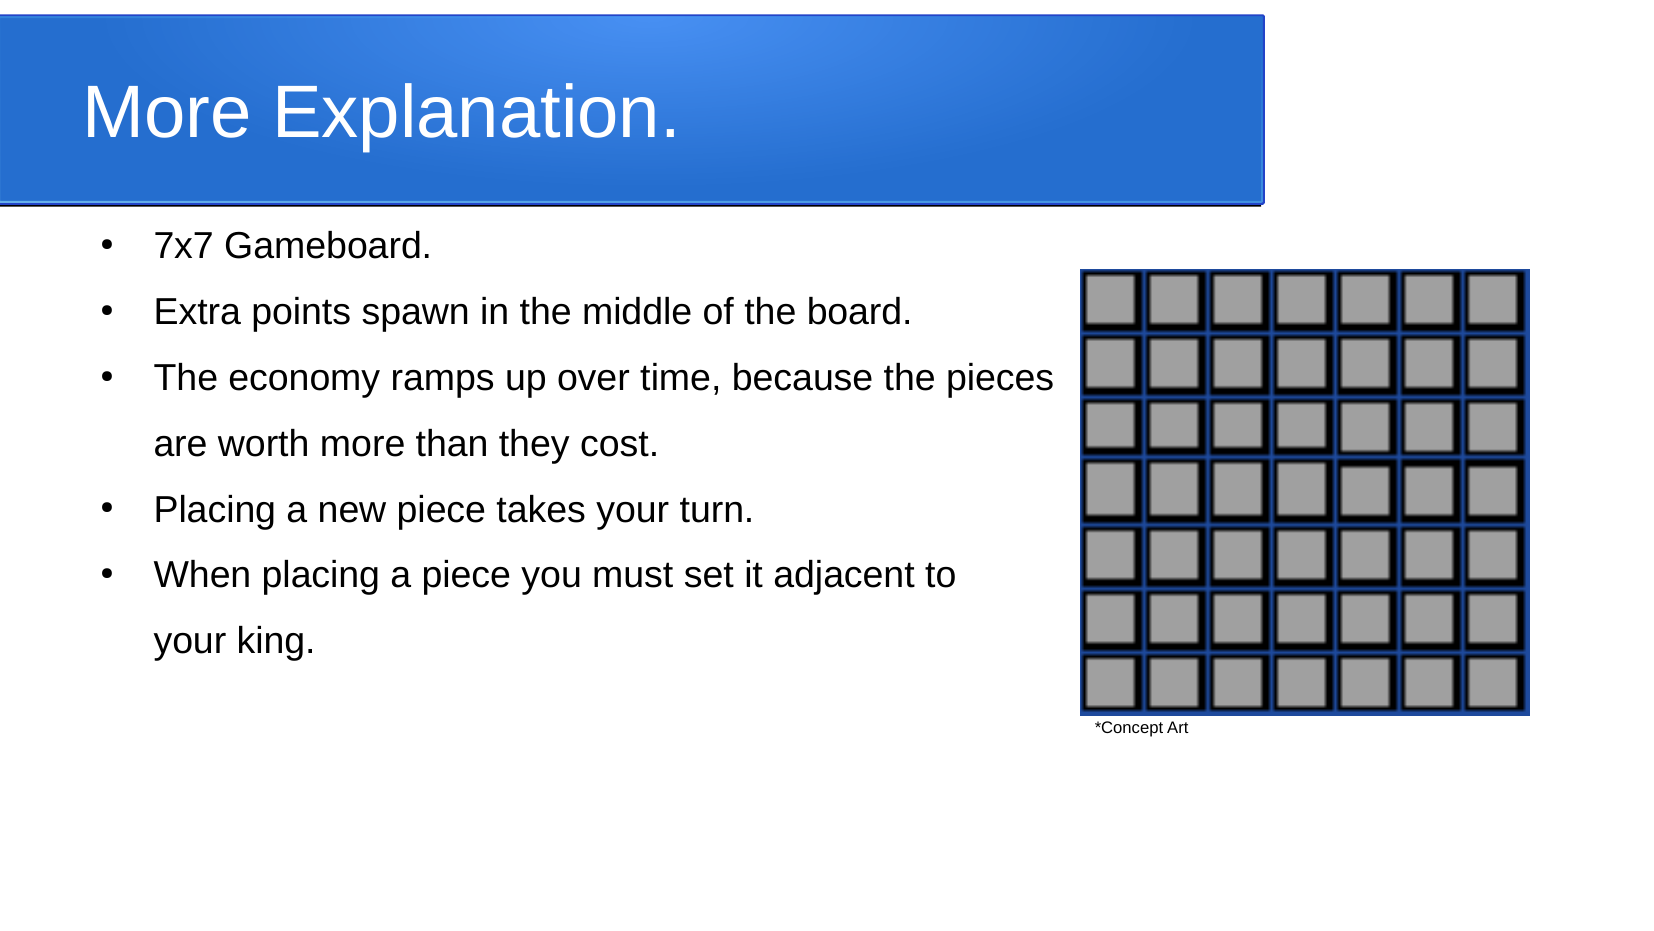

# More Explanation.
7x7 Gameboard.
Extra points spawn in the middle of the board.
The economy ramps up over time, because the pieces
are worth more than they cost.
Placing a new piece takes your turn.
When placing a piece you must set it adjacent to
your king.
*Concept Art